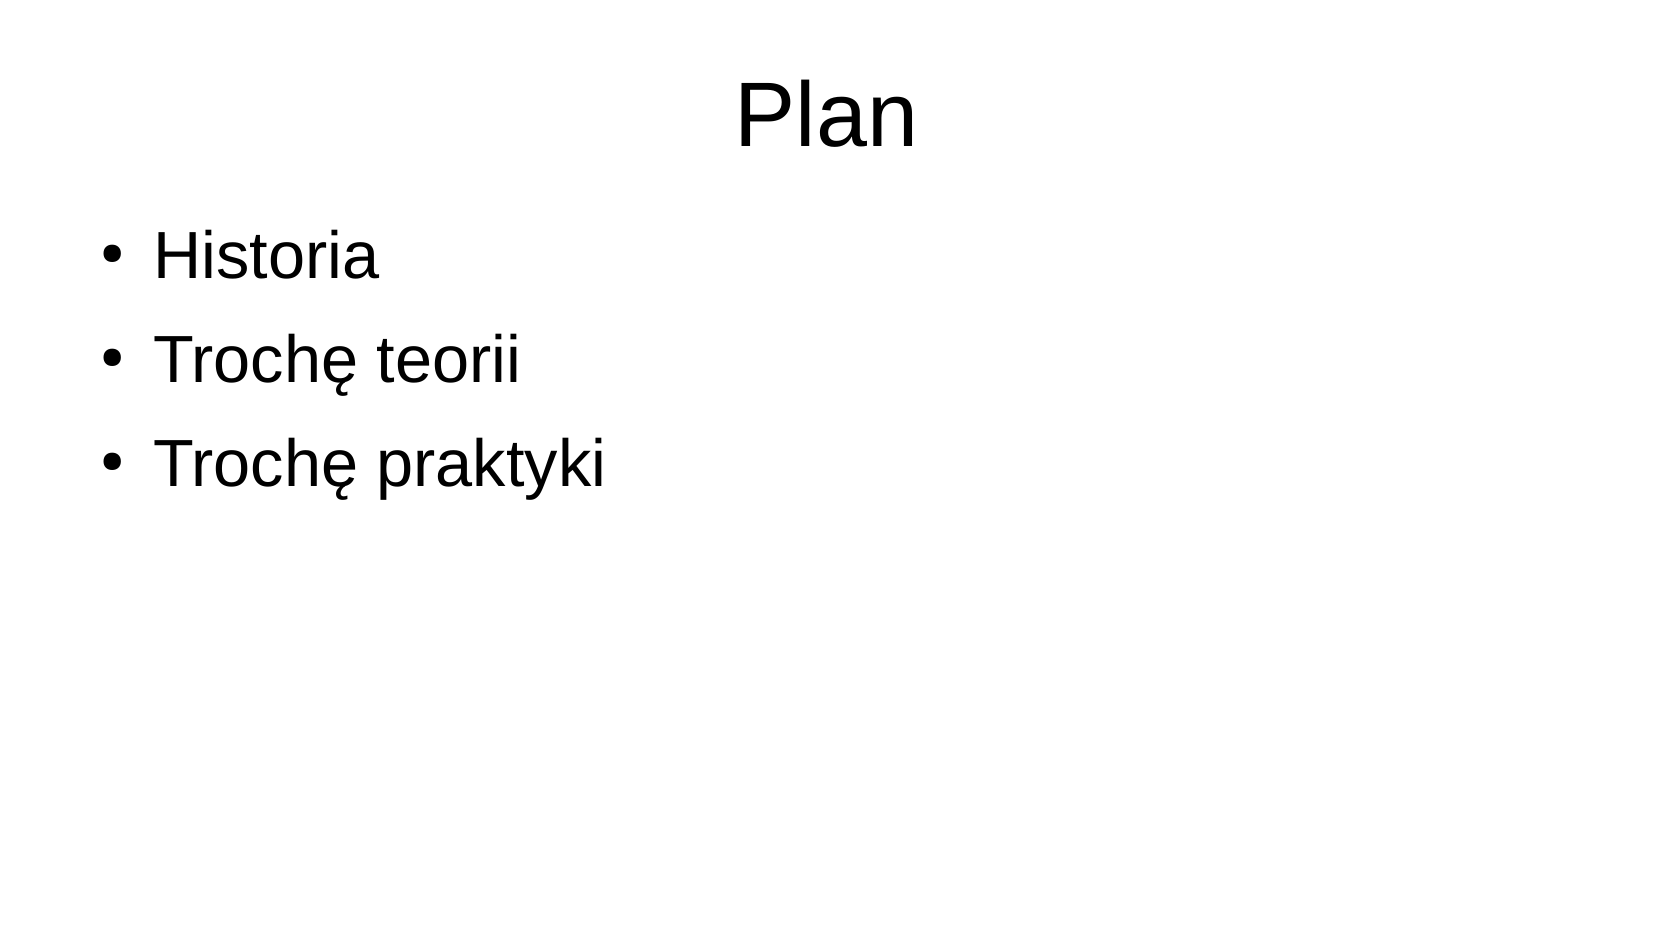

# Plan
Historia
Trochę teorii
Trochę praktyki